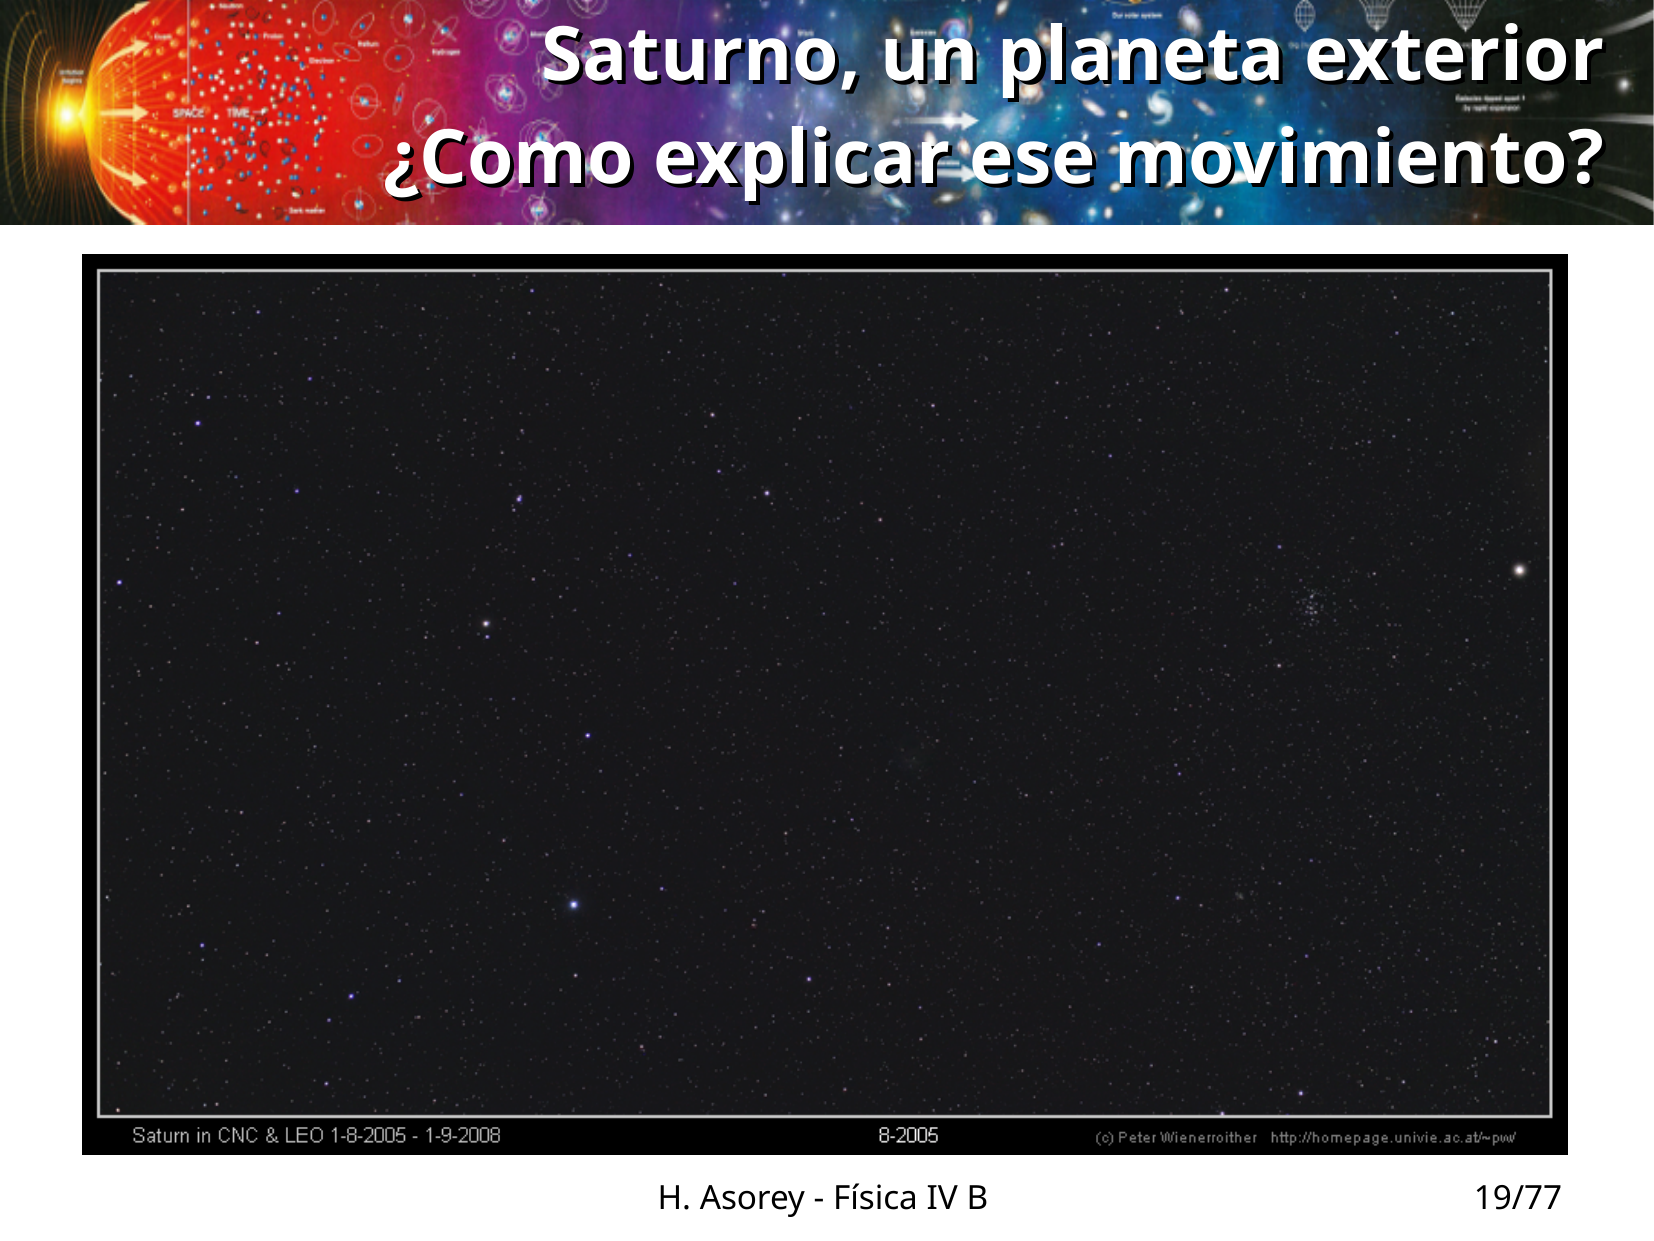

# Saturno, un planeta exterior ¿Como explicar ese movimiento?
H. Asorey - Física IV B
19